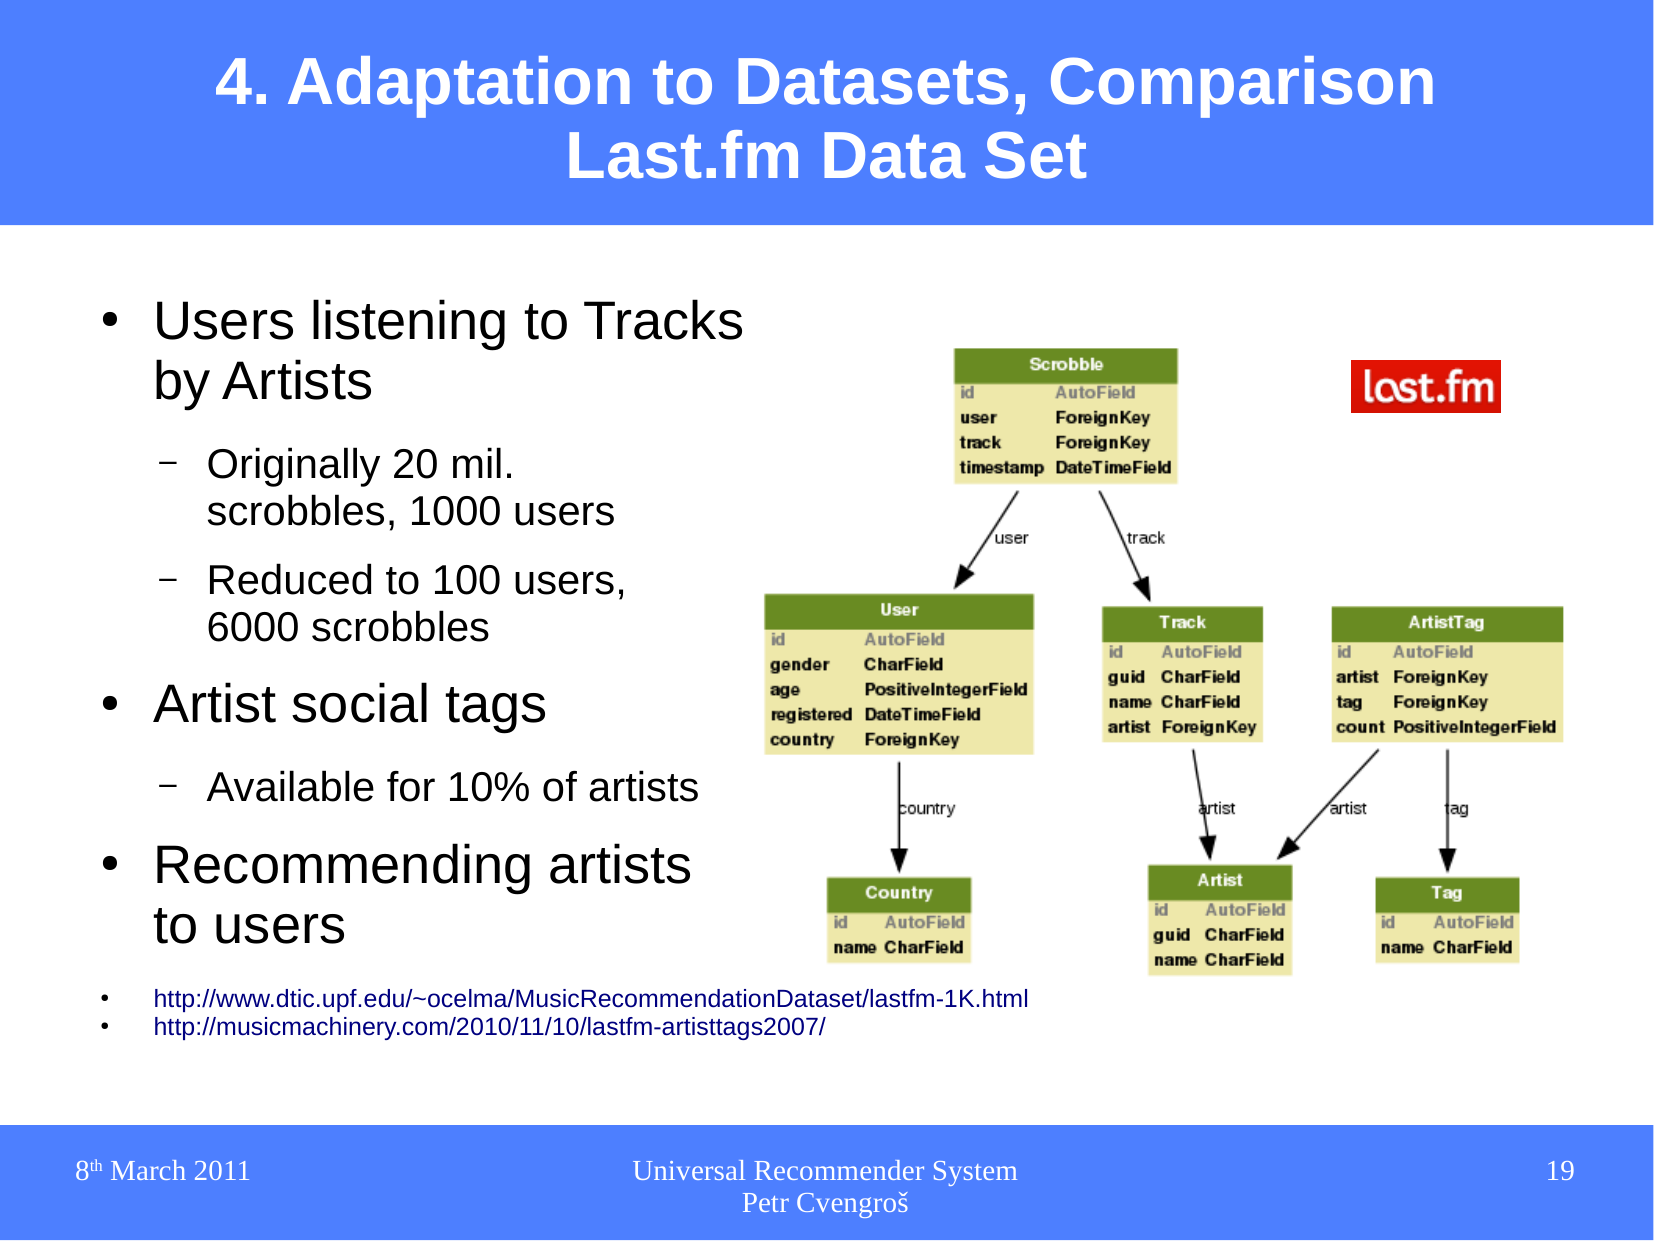

# 4. Adaptation to Datasets, Comparison Last.fm Data Set
Users listening to Tracks
by Artists
Originally 20 mil.
scrobbles, 1000 users
Reduced to 100 users,
6000 scrobbles
Artist social tags
Available for 10% of artists
Recommending artists
to users
http://www.dtic.upf.edu/~ocelma/MusicRecommendationDataset/lastfm-1K.html
http://musicmachinery.com/2010/11/10/lastfm-artisttags2007/
19